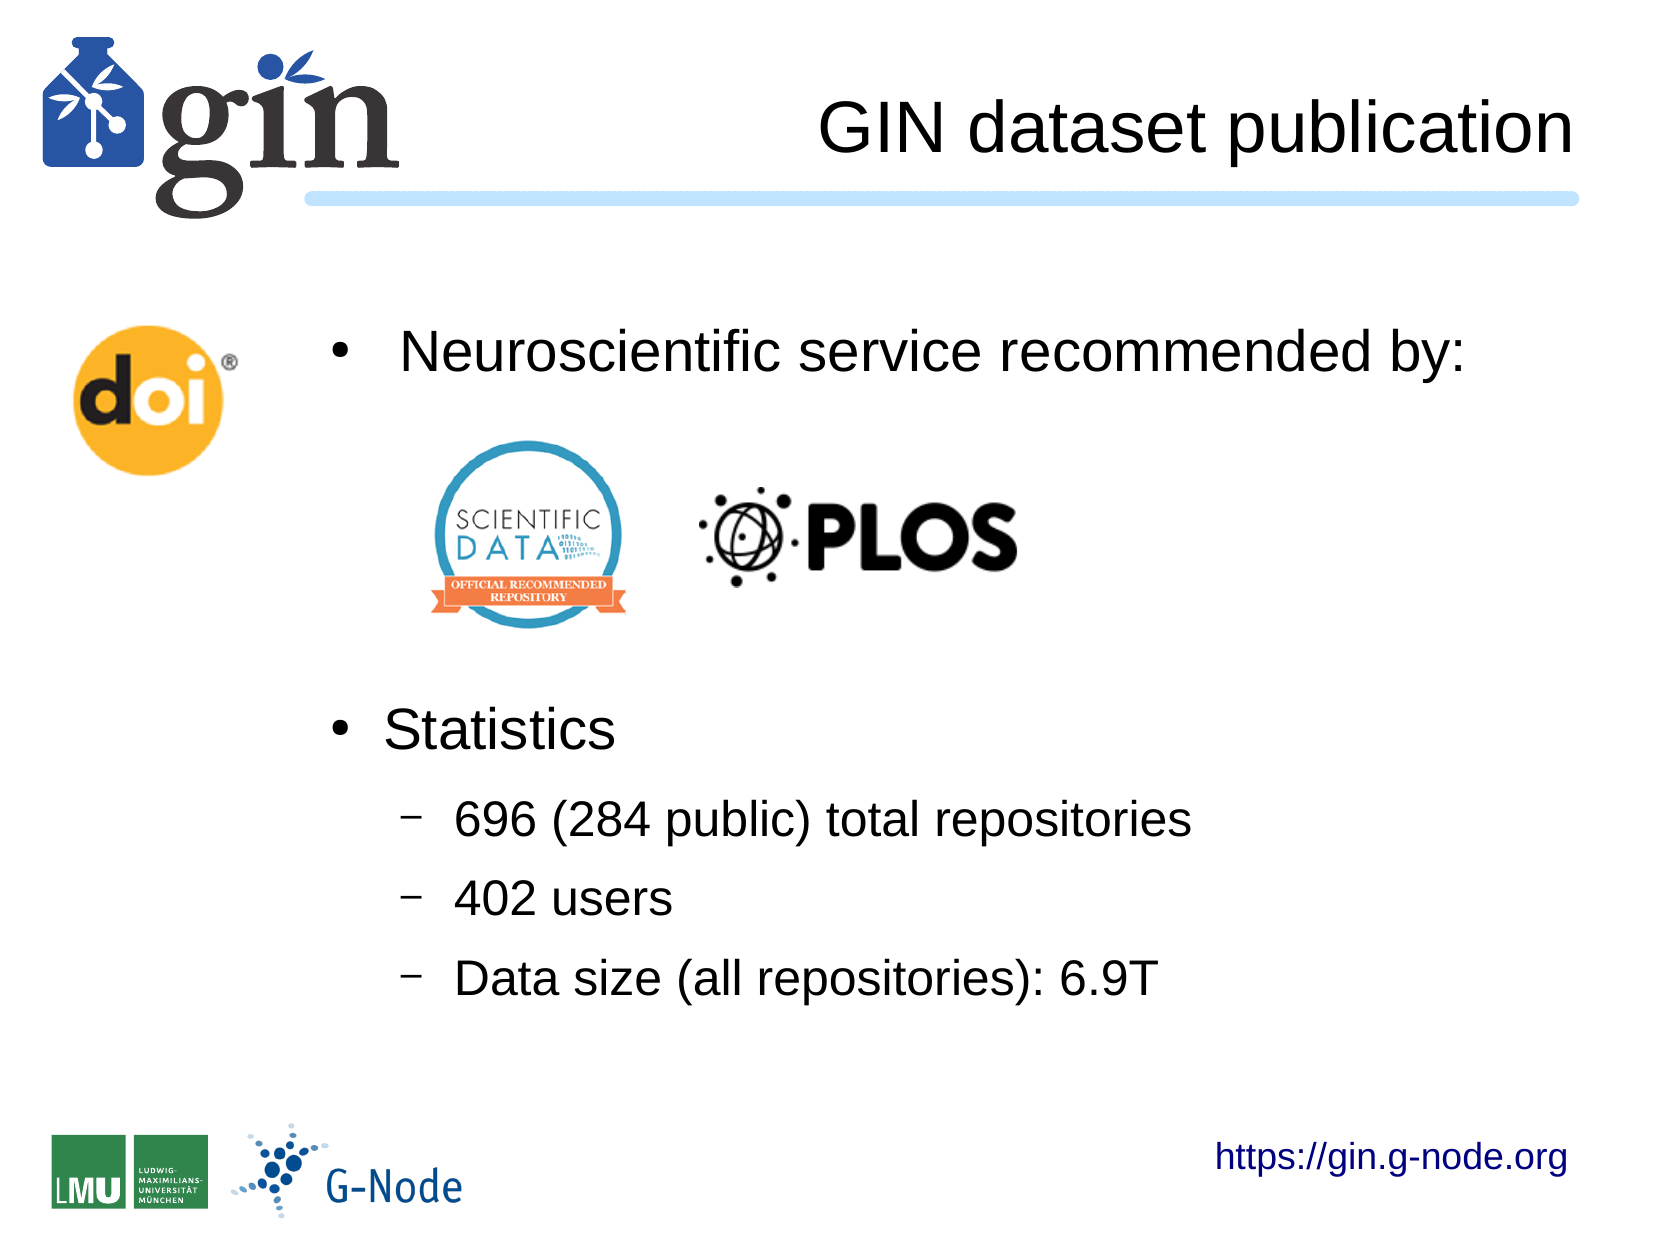

GIN dataset publication
# Neuroscientific service recommended by:
Statistics
696 (284 public) total repositories
402 users
Data size (all repositories): 6.9T
https://gin.g-node.org